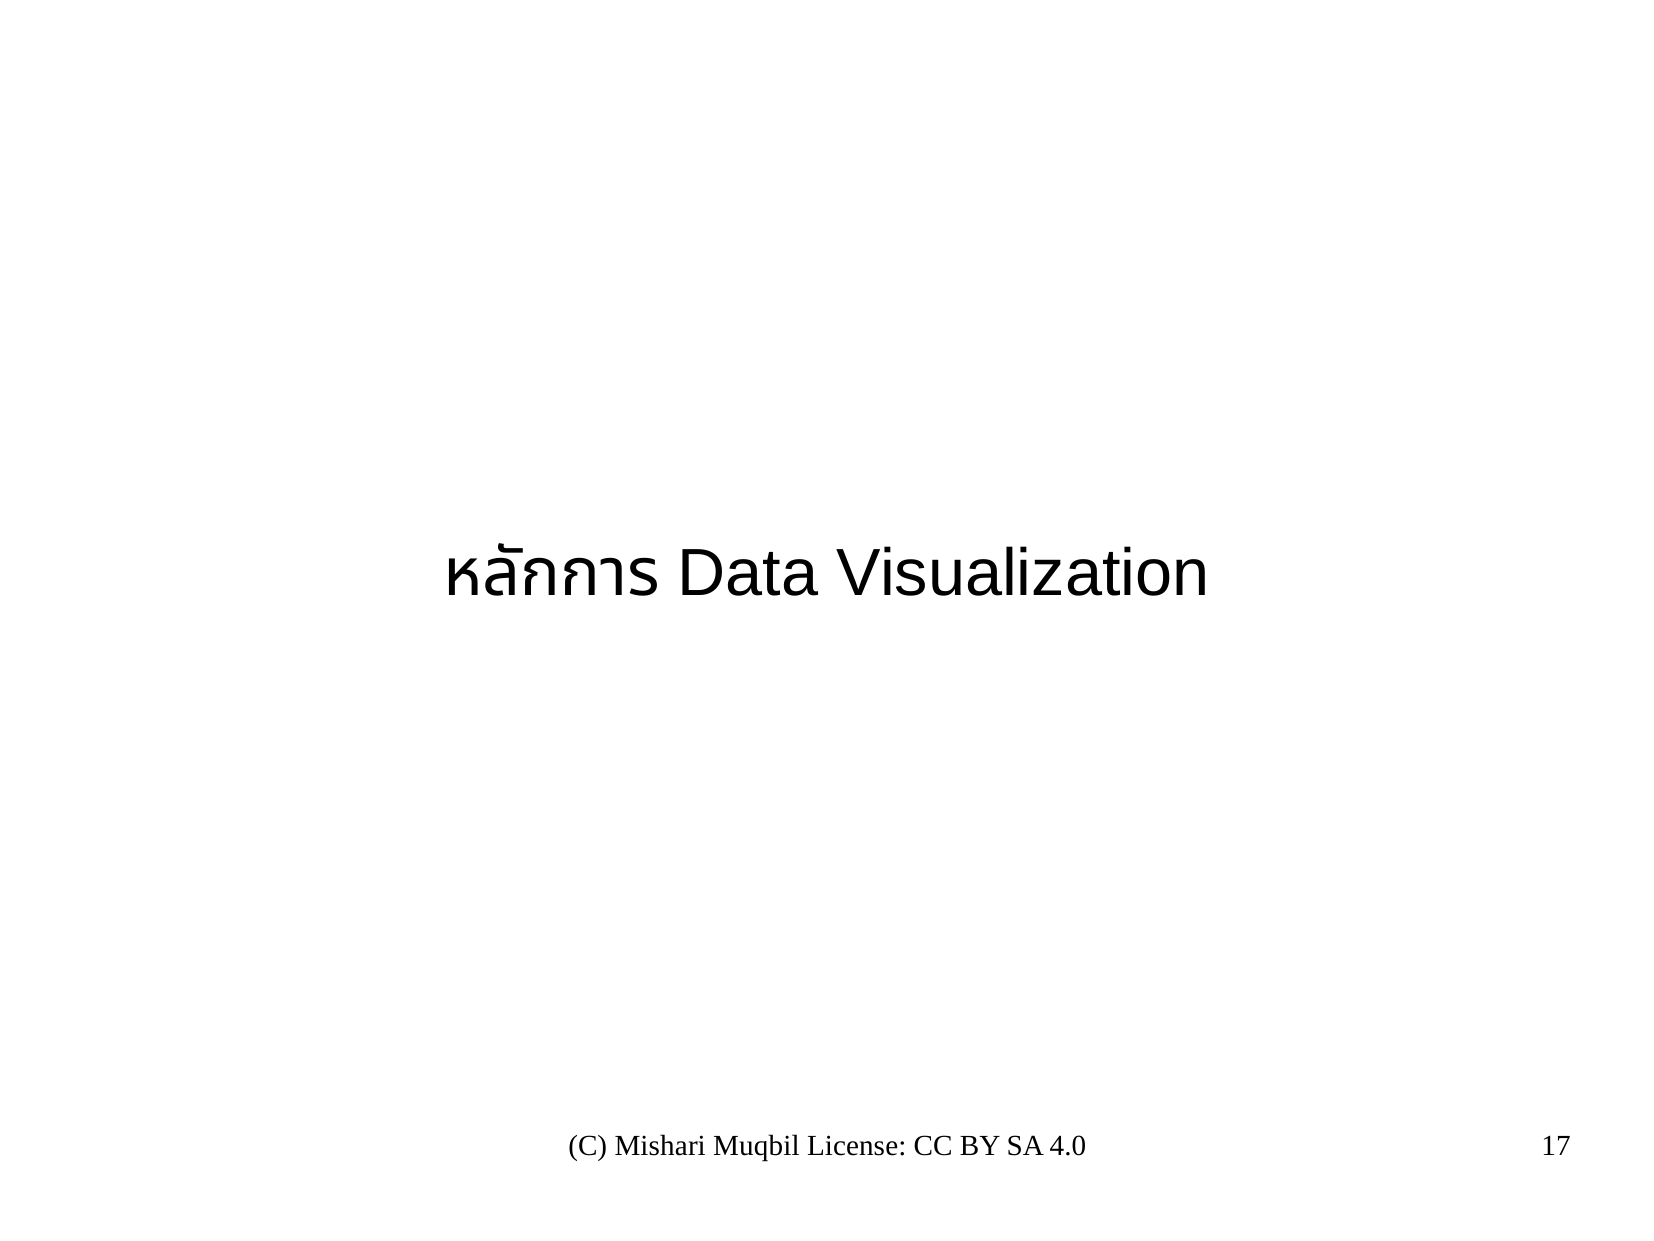

# หลักการ Data Visualization
(C) Mishari Muqbil License: CC BY SA 4.0
17